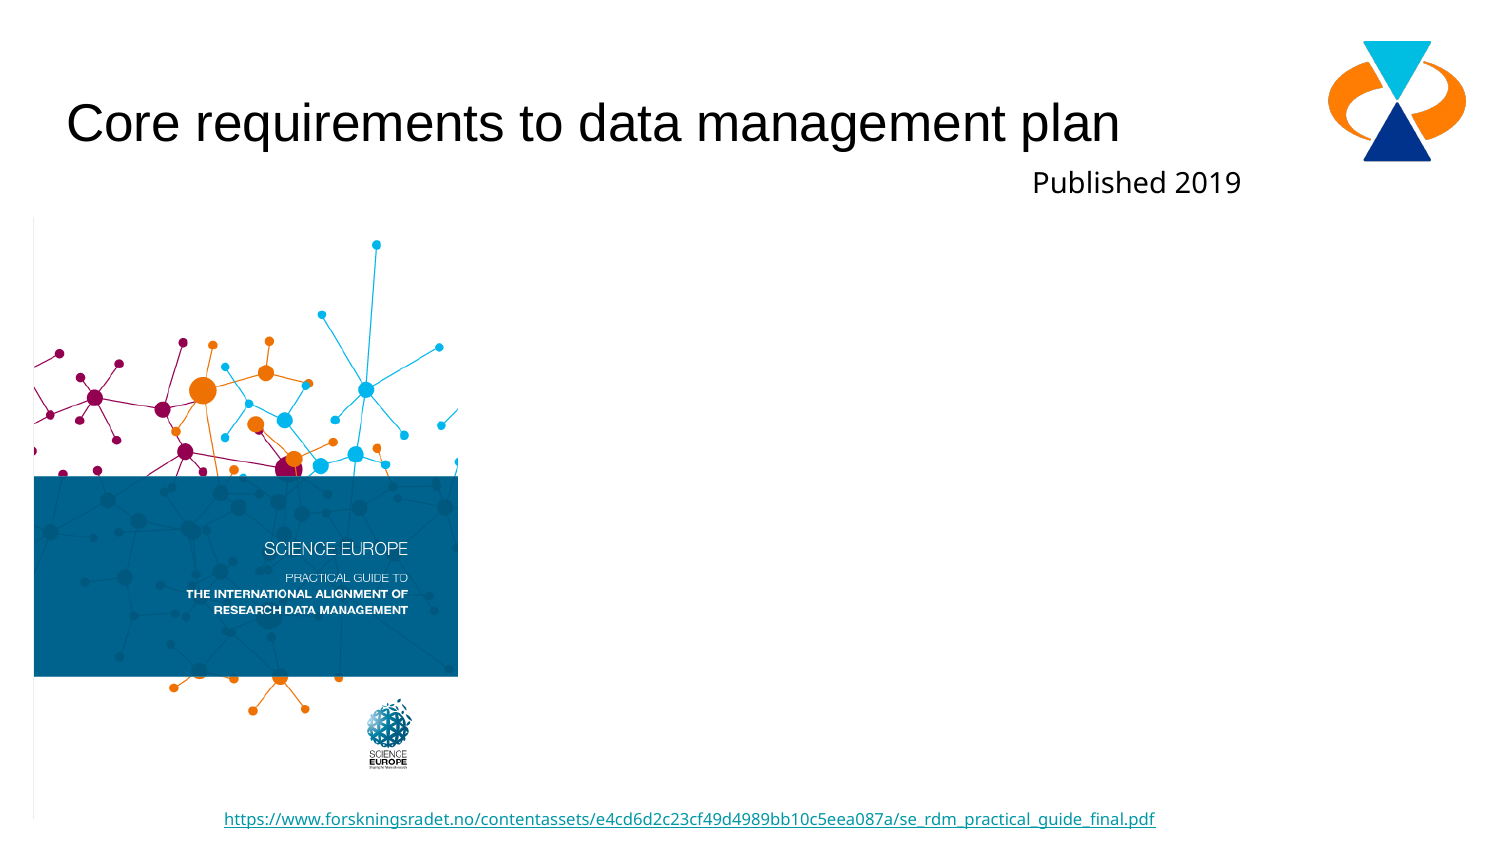

# Core requirements to data management plan
Published 2019
https://www.forskningsradet.no/contentassets/e4cd6d2c23cf49d4989bb10c5eea087a/se_rdm_practical_guide_final.pdf